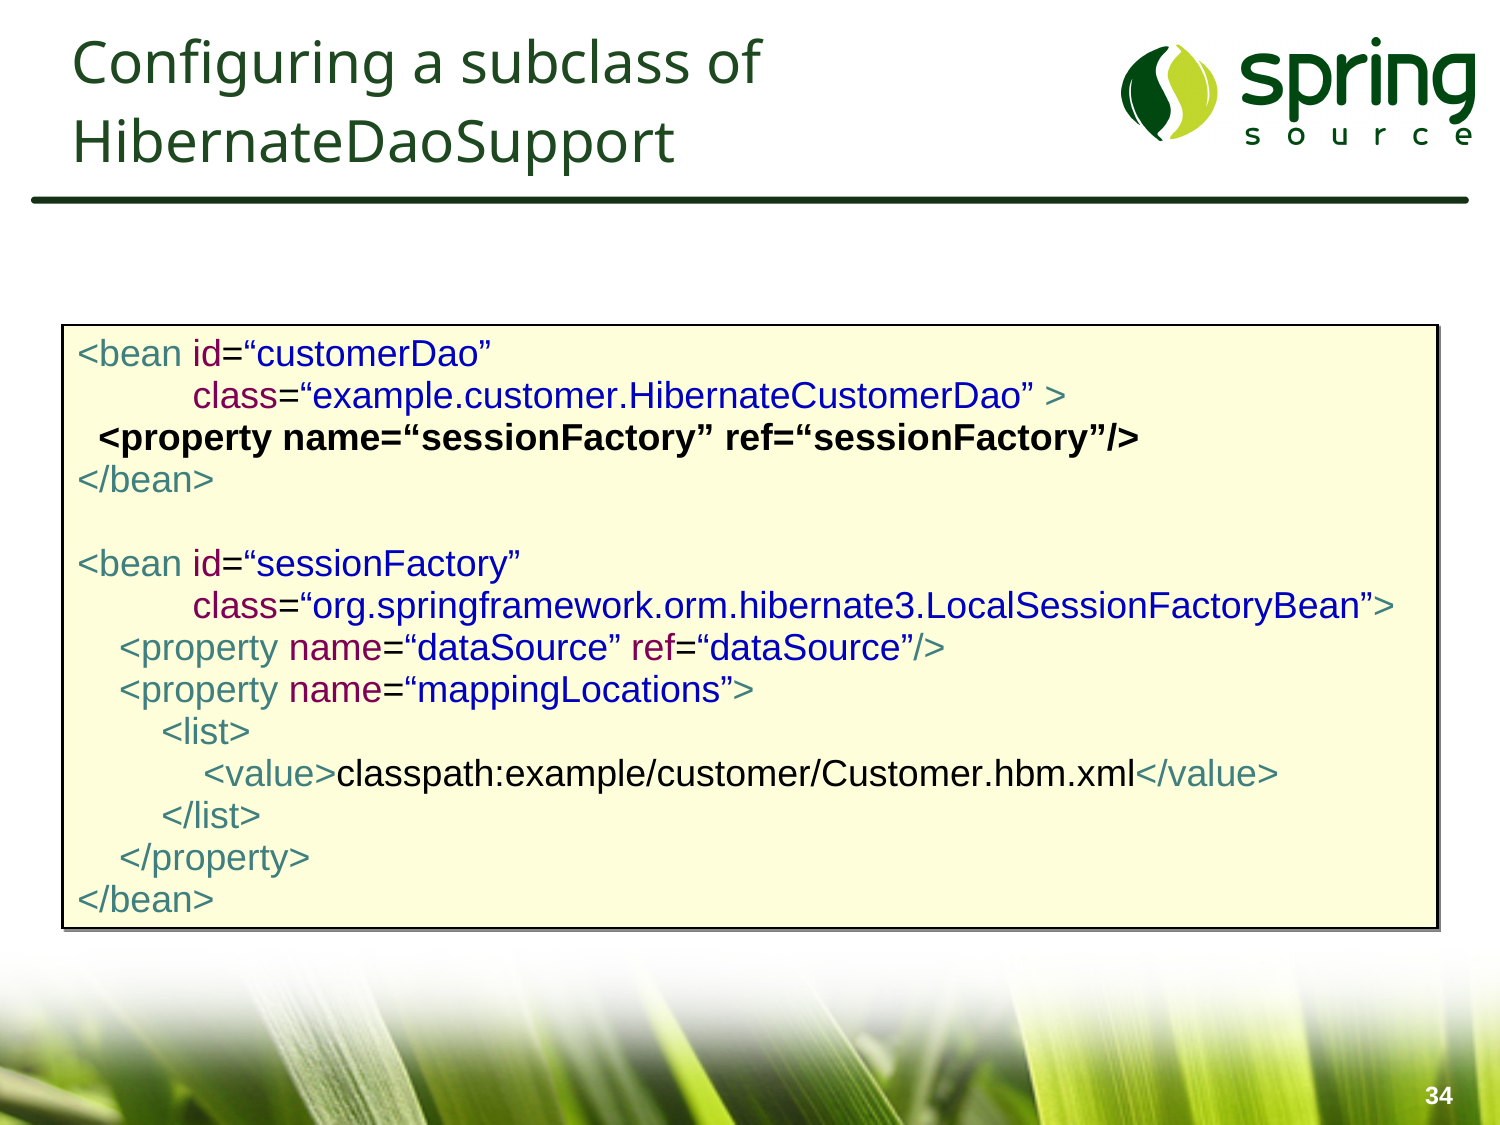

# Configuring a subclass of HibernateDaoSupport
<bean id=“customerDao”
 class=“example.customer.HibernateCustomerDao” >
 <property name=“sessionFactory” ref=“sessionFactory”/>
</bean>
<bean id=“sessionFactory”
 class=“org.springframework.orm.hibernate3.LocalSessionFactoryBean”>
 <property name=“dataSource” ref=“dataSource”/>
 <property name=“mappingLocations”>
 <list>
 <value>classpath:example/customer/Customer.hbm.xml</value>
 </list>
 </property>
</bean>